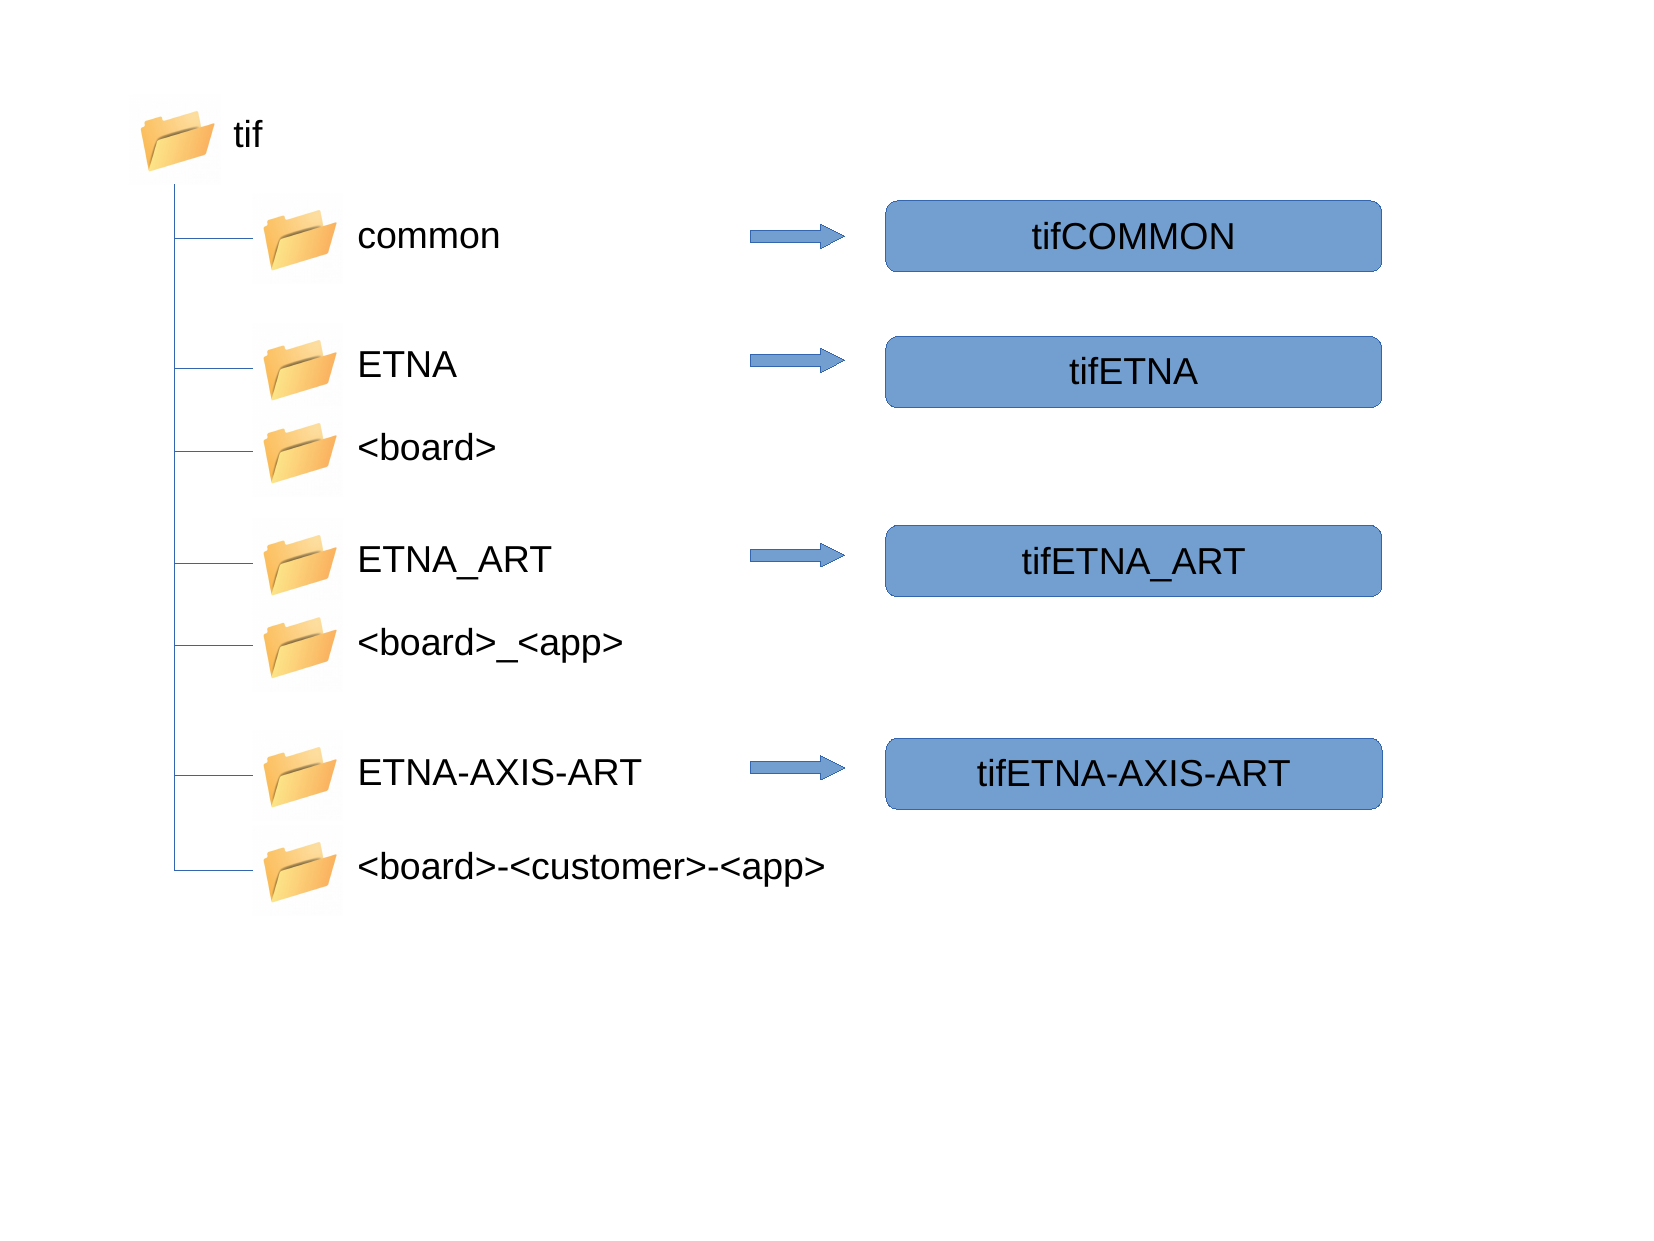

tif
tifCOMMON
common
ETNA
tifETNA
<board>
tifETNA_ART
ETNA_ART
<board>_<app>
tifETNA-AXIS-ART
ETNA-AXIS-ART
<board>-<customer>-<app>